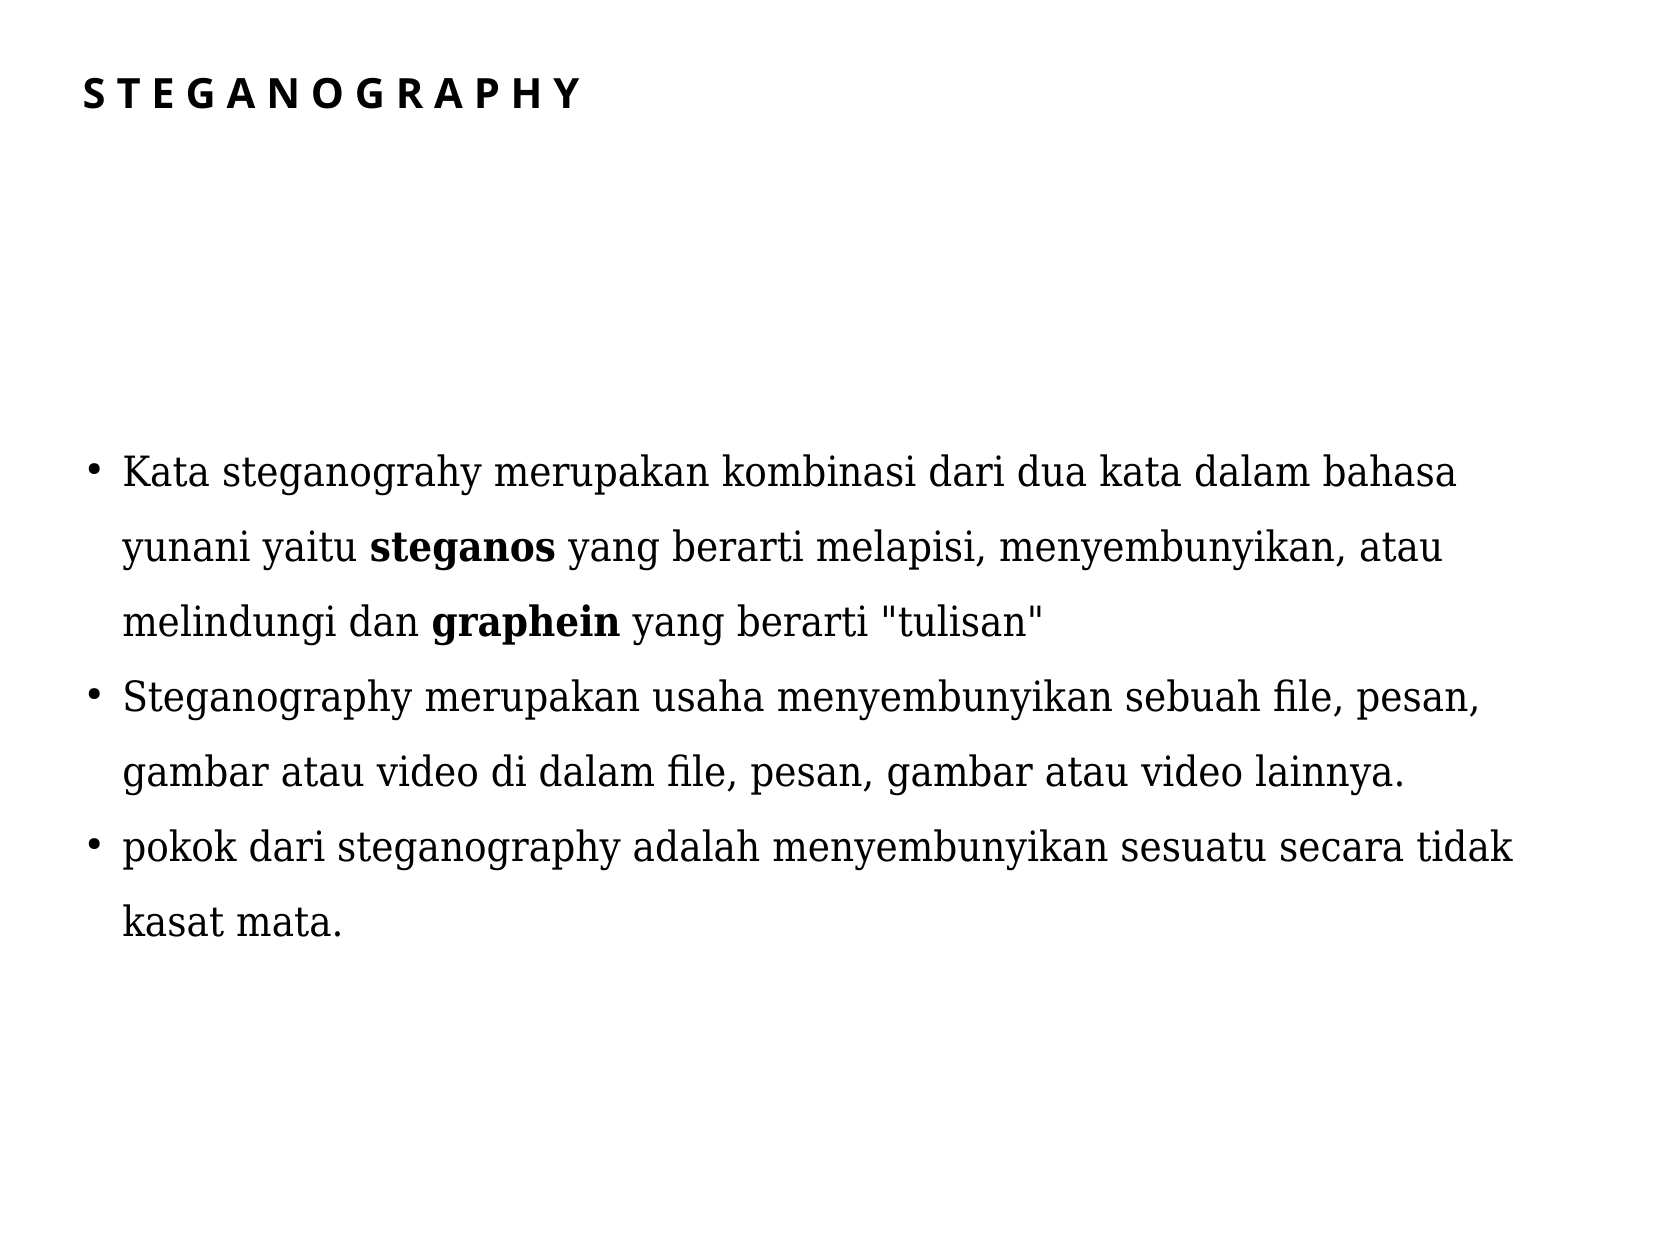

S T E G A N O G R A P H Y
Kata steganograhy merupakan kombinasi dari dua kata dalam bahasa yunani yaitu steganos yang berarti melapisi, menyembunyikan, atau melindungi dan graphein yang berarti "tulisan"
Steganography merupakan usaha menyembunyikan sebuah file, pesan, gambar atau video di dalam file, pesan, gambar atau video lainnya.
pokok dari steganography adalah menyembunyikan sesuatu secara tidak kasat mata.